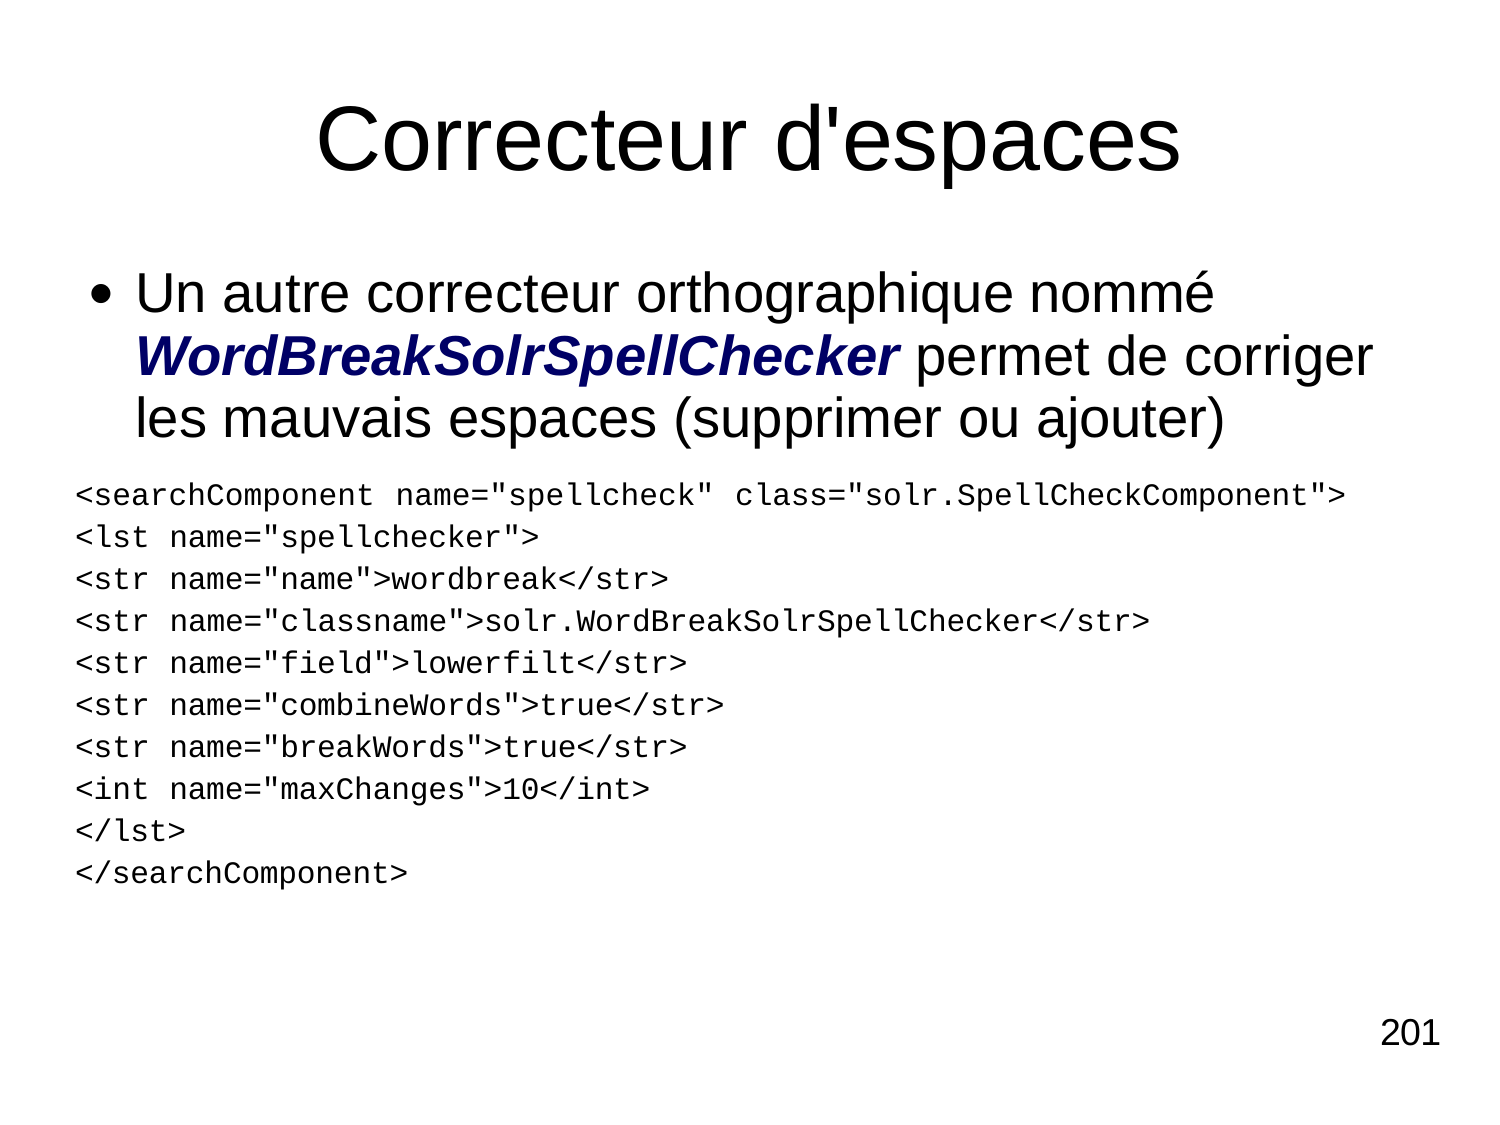

# Correcteur d'espaces
Un autre correcteur orthographique nommé WordBreakSolrSpellChecker permet de corriger les mauvais espaces (supprimer ou ajouter)
<searchComponent name="spellcheck" class="solr.SpellCheckComponent">
<lst name="spellchecker">
<str name="name">wordbreak</str>
<str name="classname">solr.WordBreakSolrSpellChecker</str>
<str name="field">lowerfilt</str>
<str name="combineWords">true</str>
<str name="breakWords">true</str>
<int name="maxChanges">10</int>
</lst>
</searchComponent>
●
201